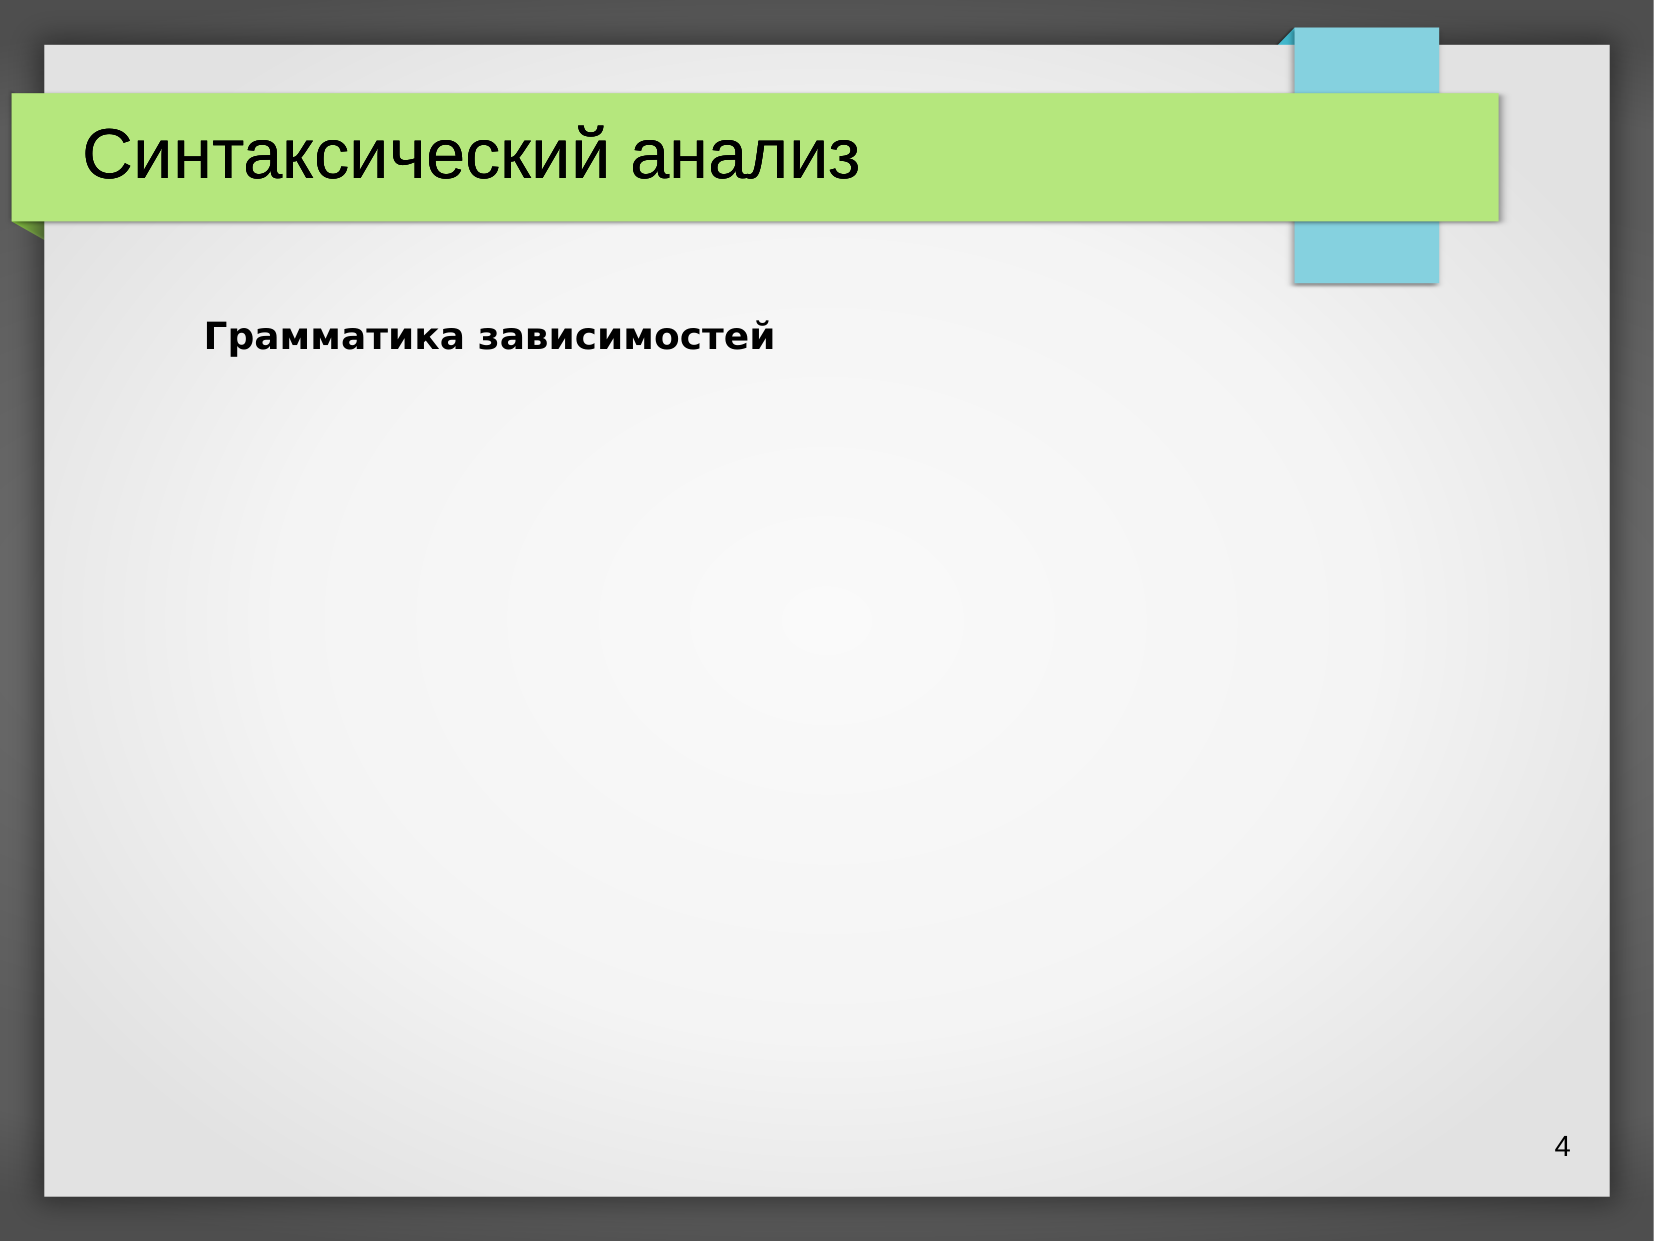

# Синтаксический анализ
Синтаксический анализ
Синтаксический анализ
Грамматика зависимостей
4